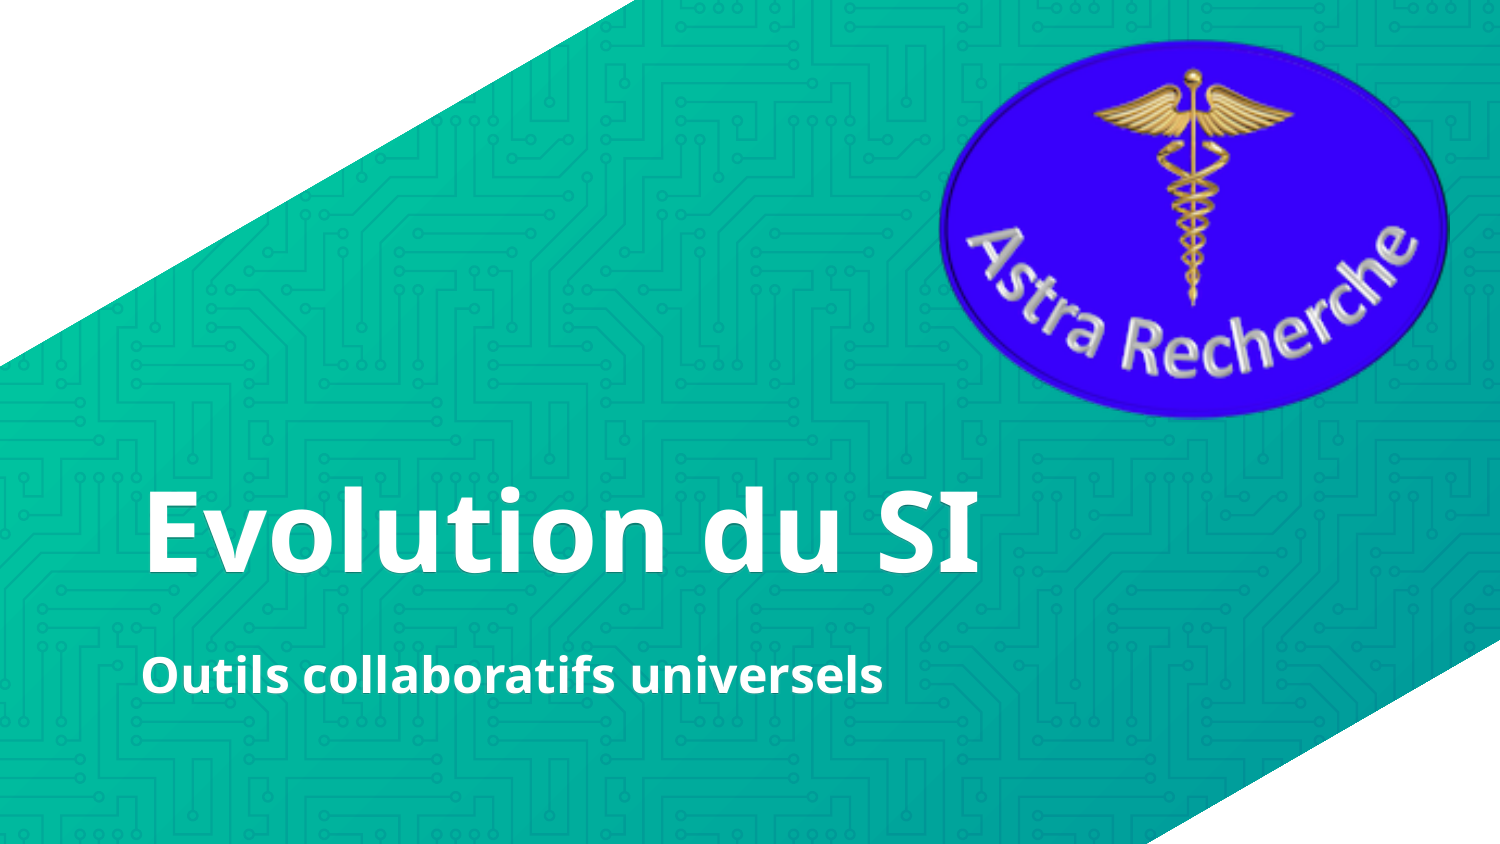

# Evolution du SI Outils collaboratifs universels